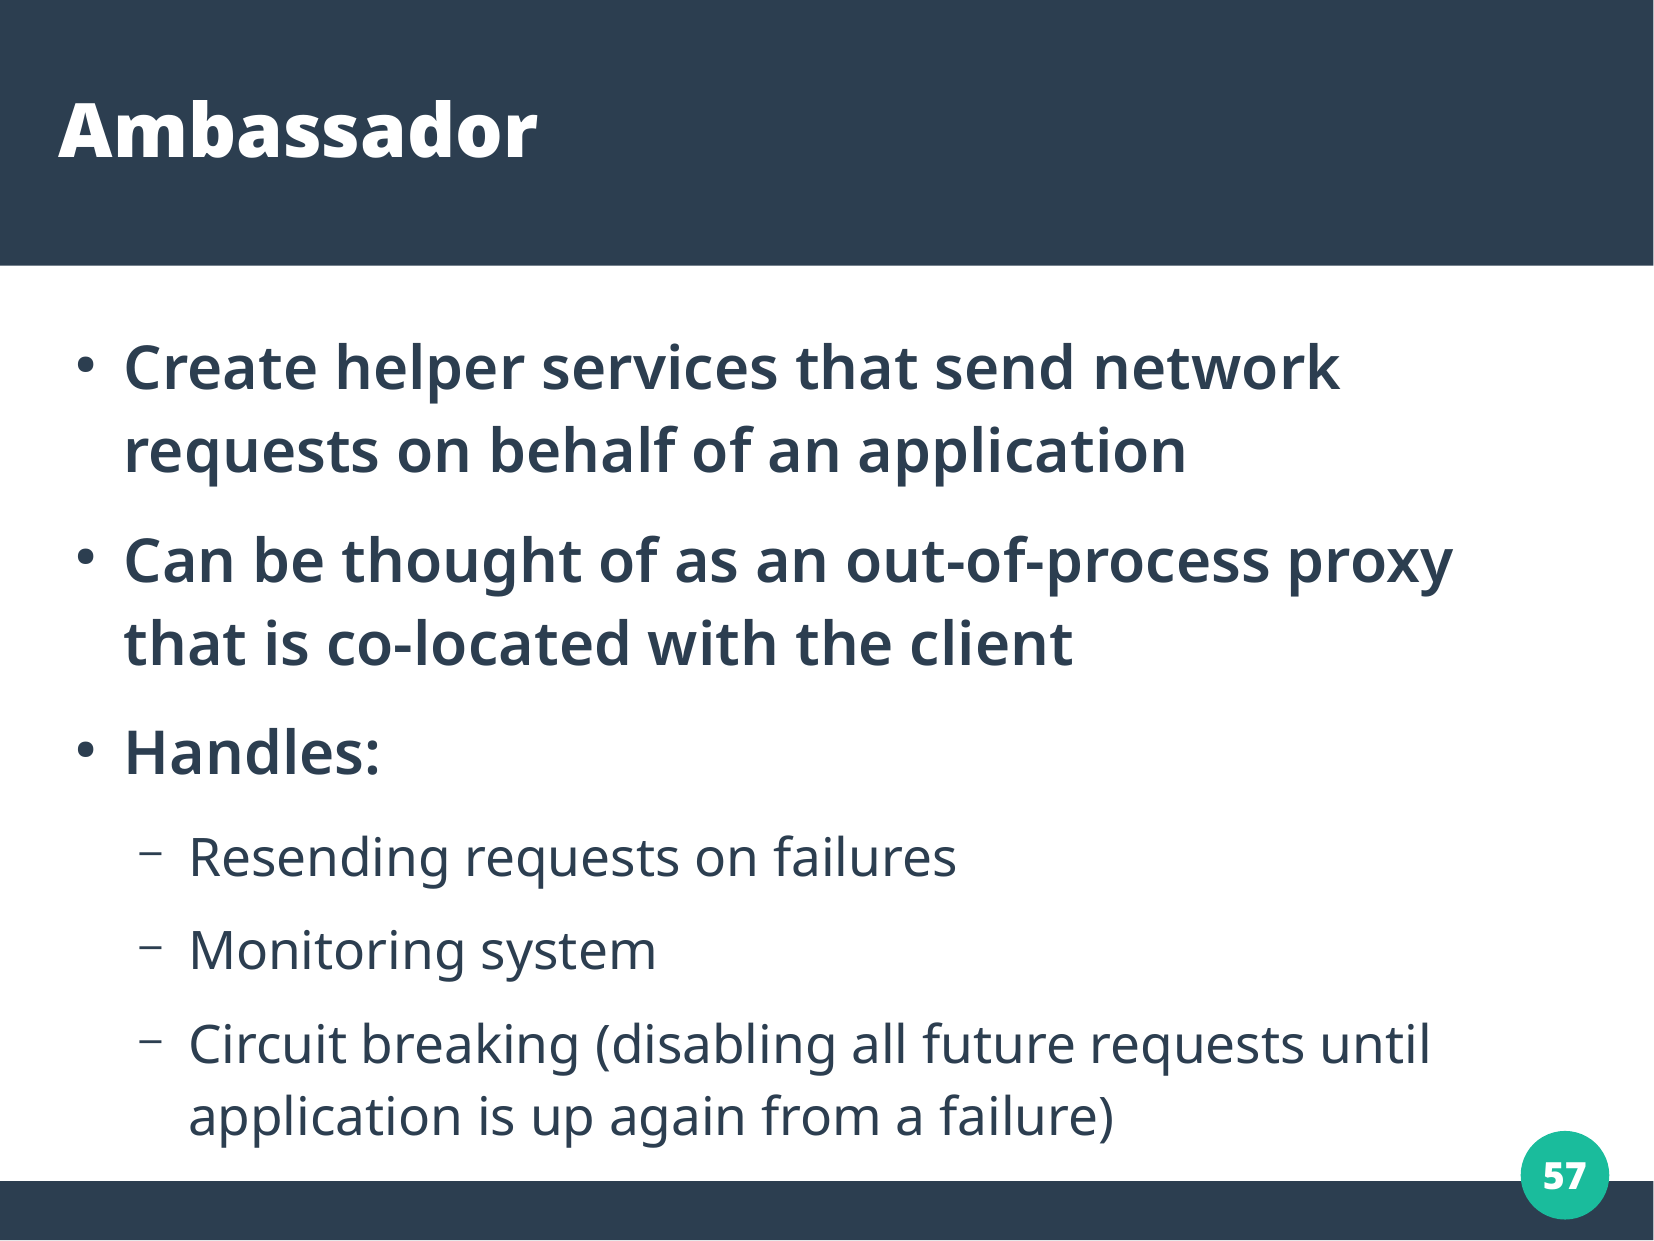

# Ambassador
Create helper services that send network requests on behalf of an application
Can be thought of as an out-of-process proxy that is co-located with the client
Handles:
Resending requests on failures
Monitoring system
Circuit breaking (disabling all future requests until application is up again from a failure)
57